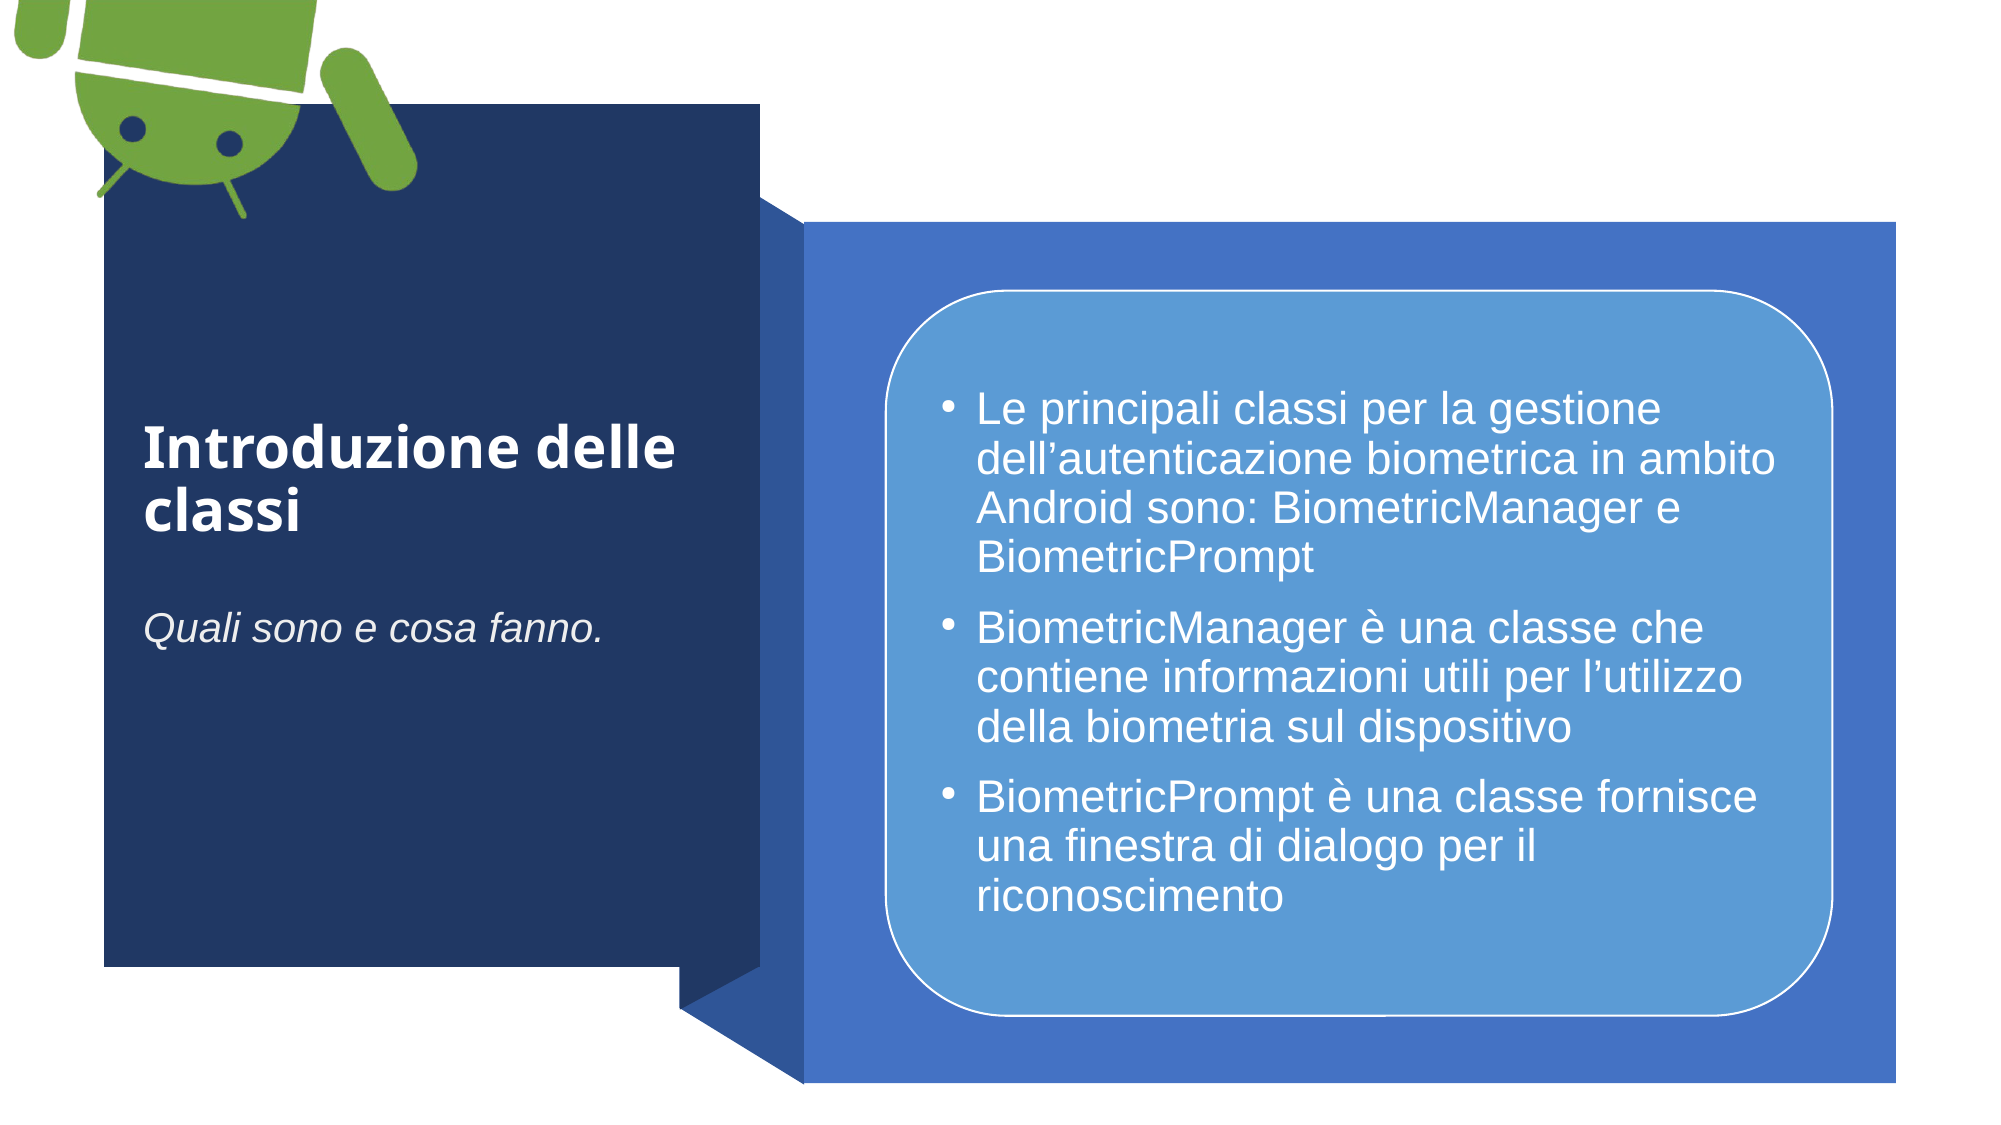

# Introduzione delle classi Quali sono e cosa fanno.
Le principali classi per la gestione dell’autenticazione biometrica in ambito Android sono: BiometricManager e BiometricPrompt
BiometricManager è una classe che contiene informazioni utili per l’utilizzo della biometria sul dispositivo
BiometricPrompt è una classe fornisce una finestra di dialogo per il riconoscimento